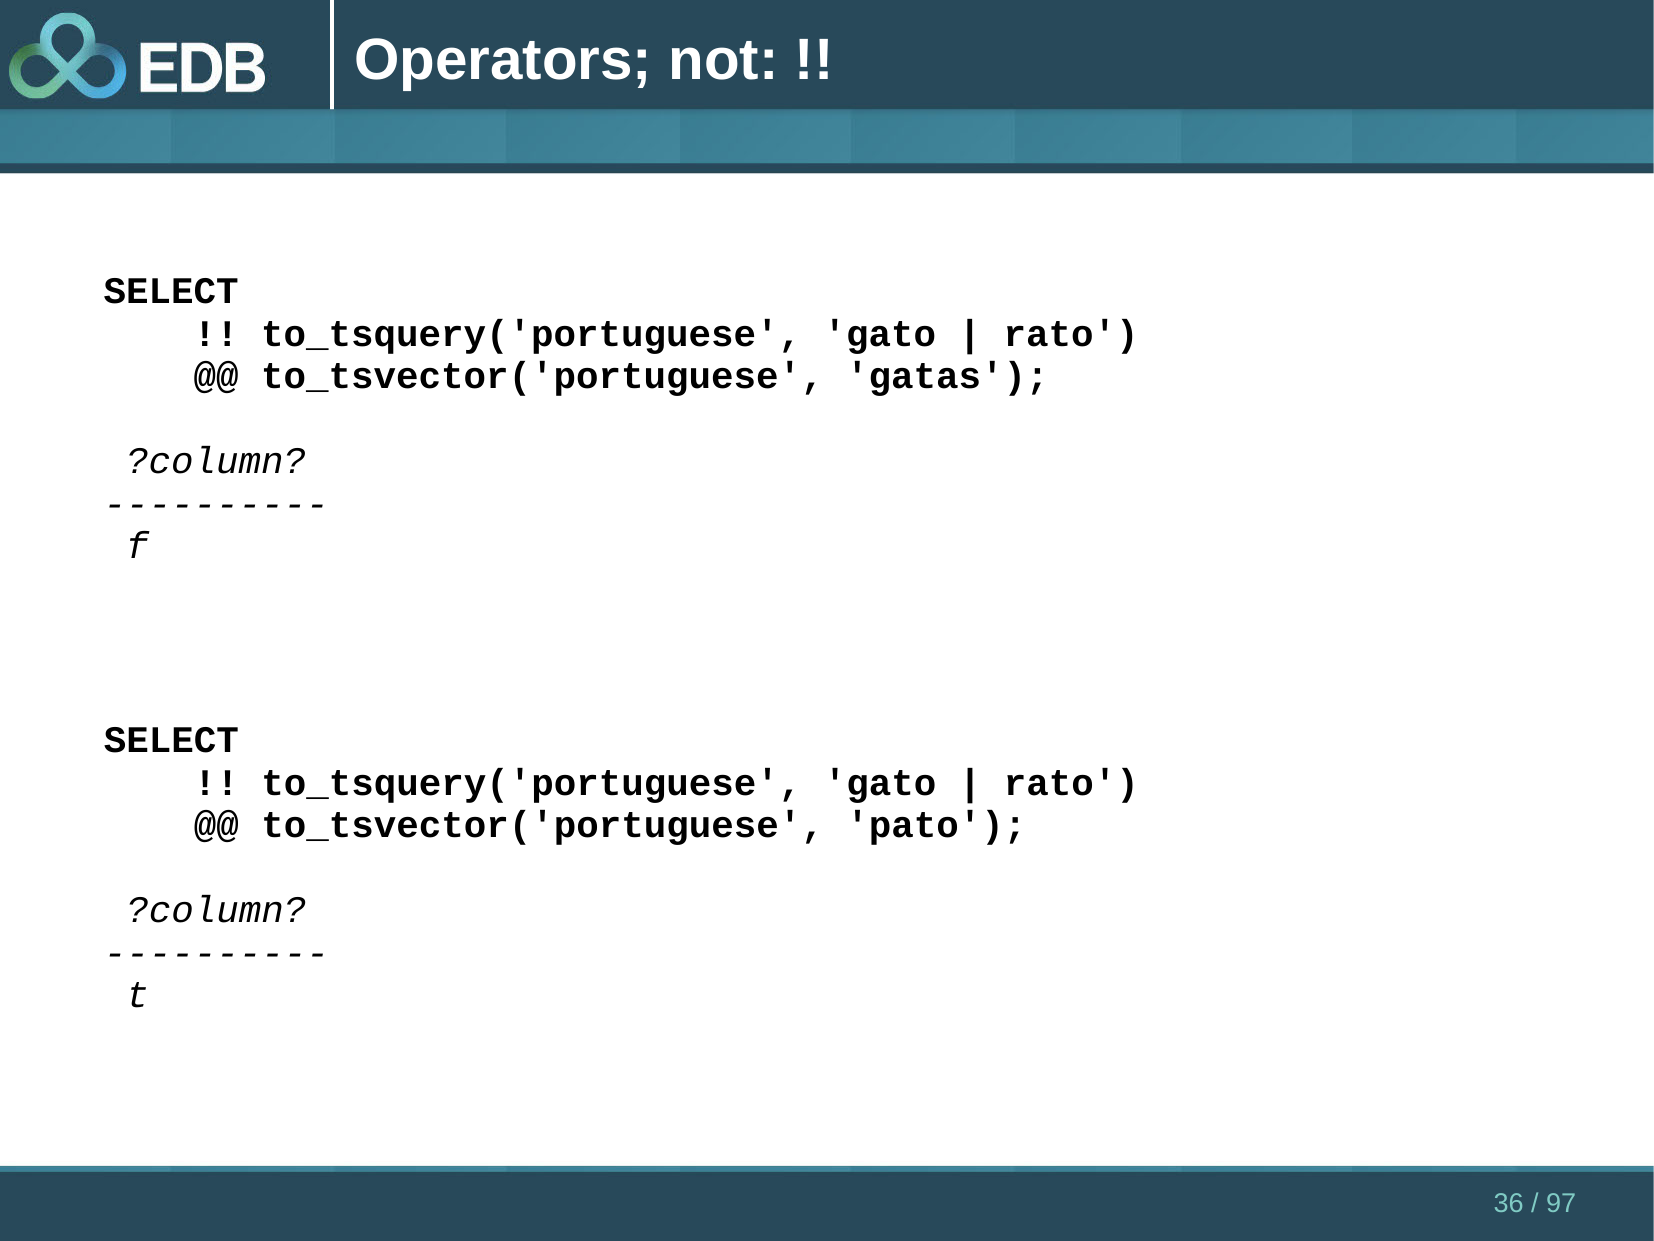

# Operators; not: !!
SELECT
 !! to_tsquery('portuguese', 'gato | rato')
 @@ to_tsvector('portuguese', 'gatas');
 ?column?
----------
 f
SELECT
 !! to_tsquery('portuguese', 'gato | rato')
 @@ to_tsvector('portuguese', 'pato');
 ?column?
----------
 t